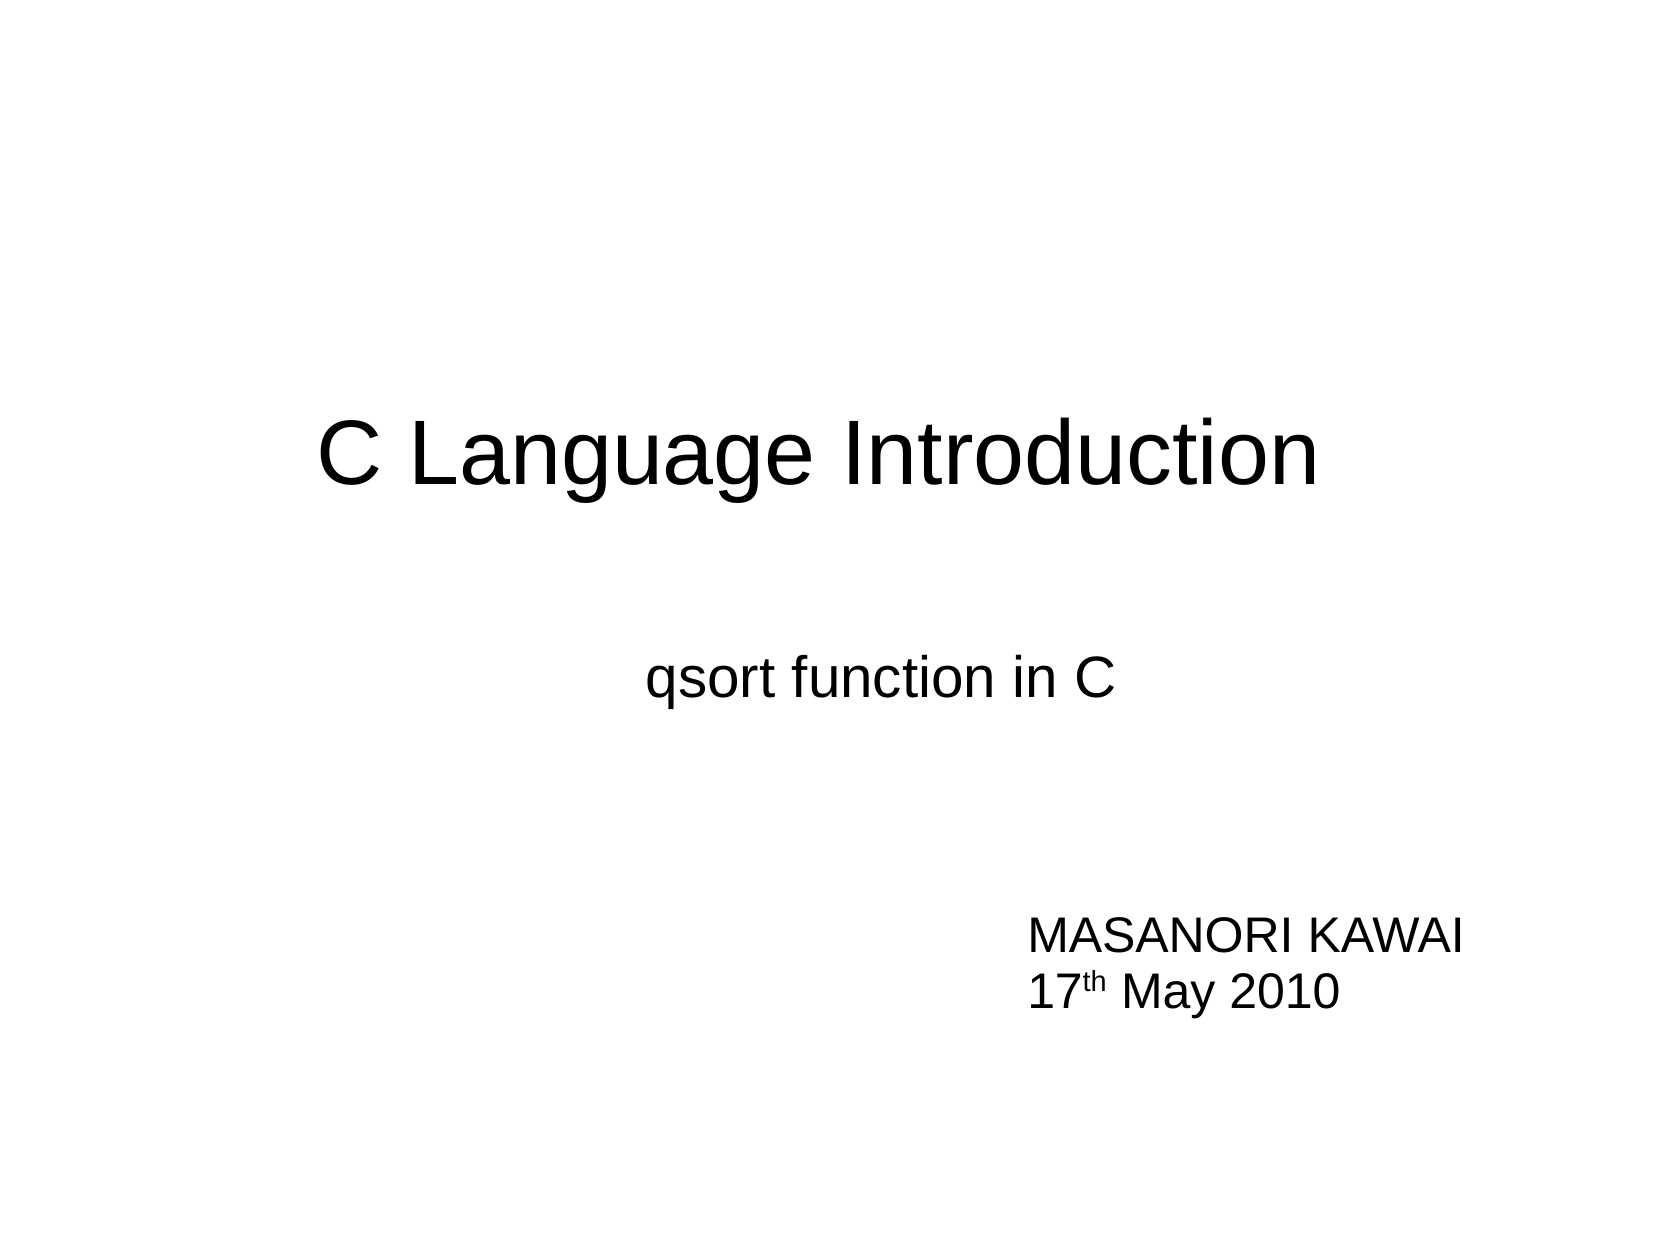

# C Language Introduction
qsort function in C
MASANORI KAWAI
17th May 2010